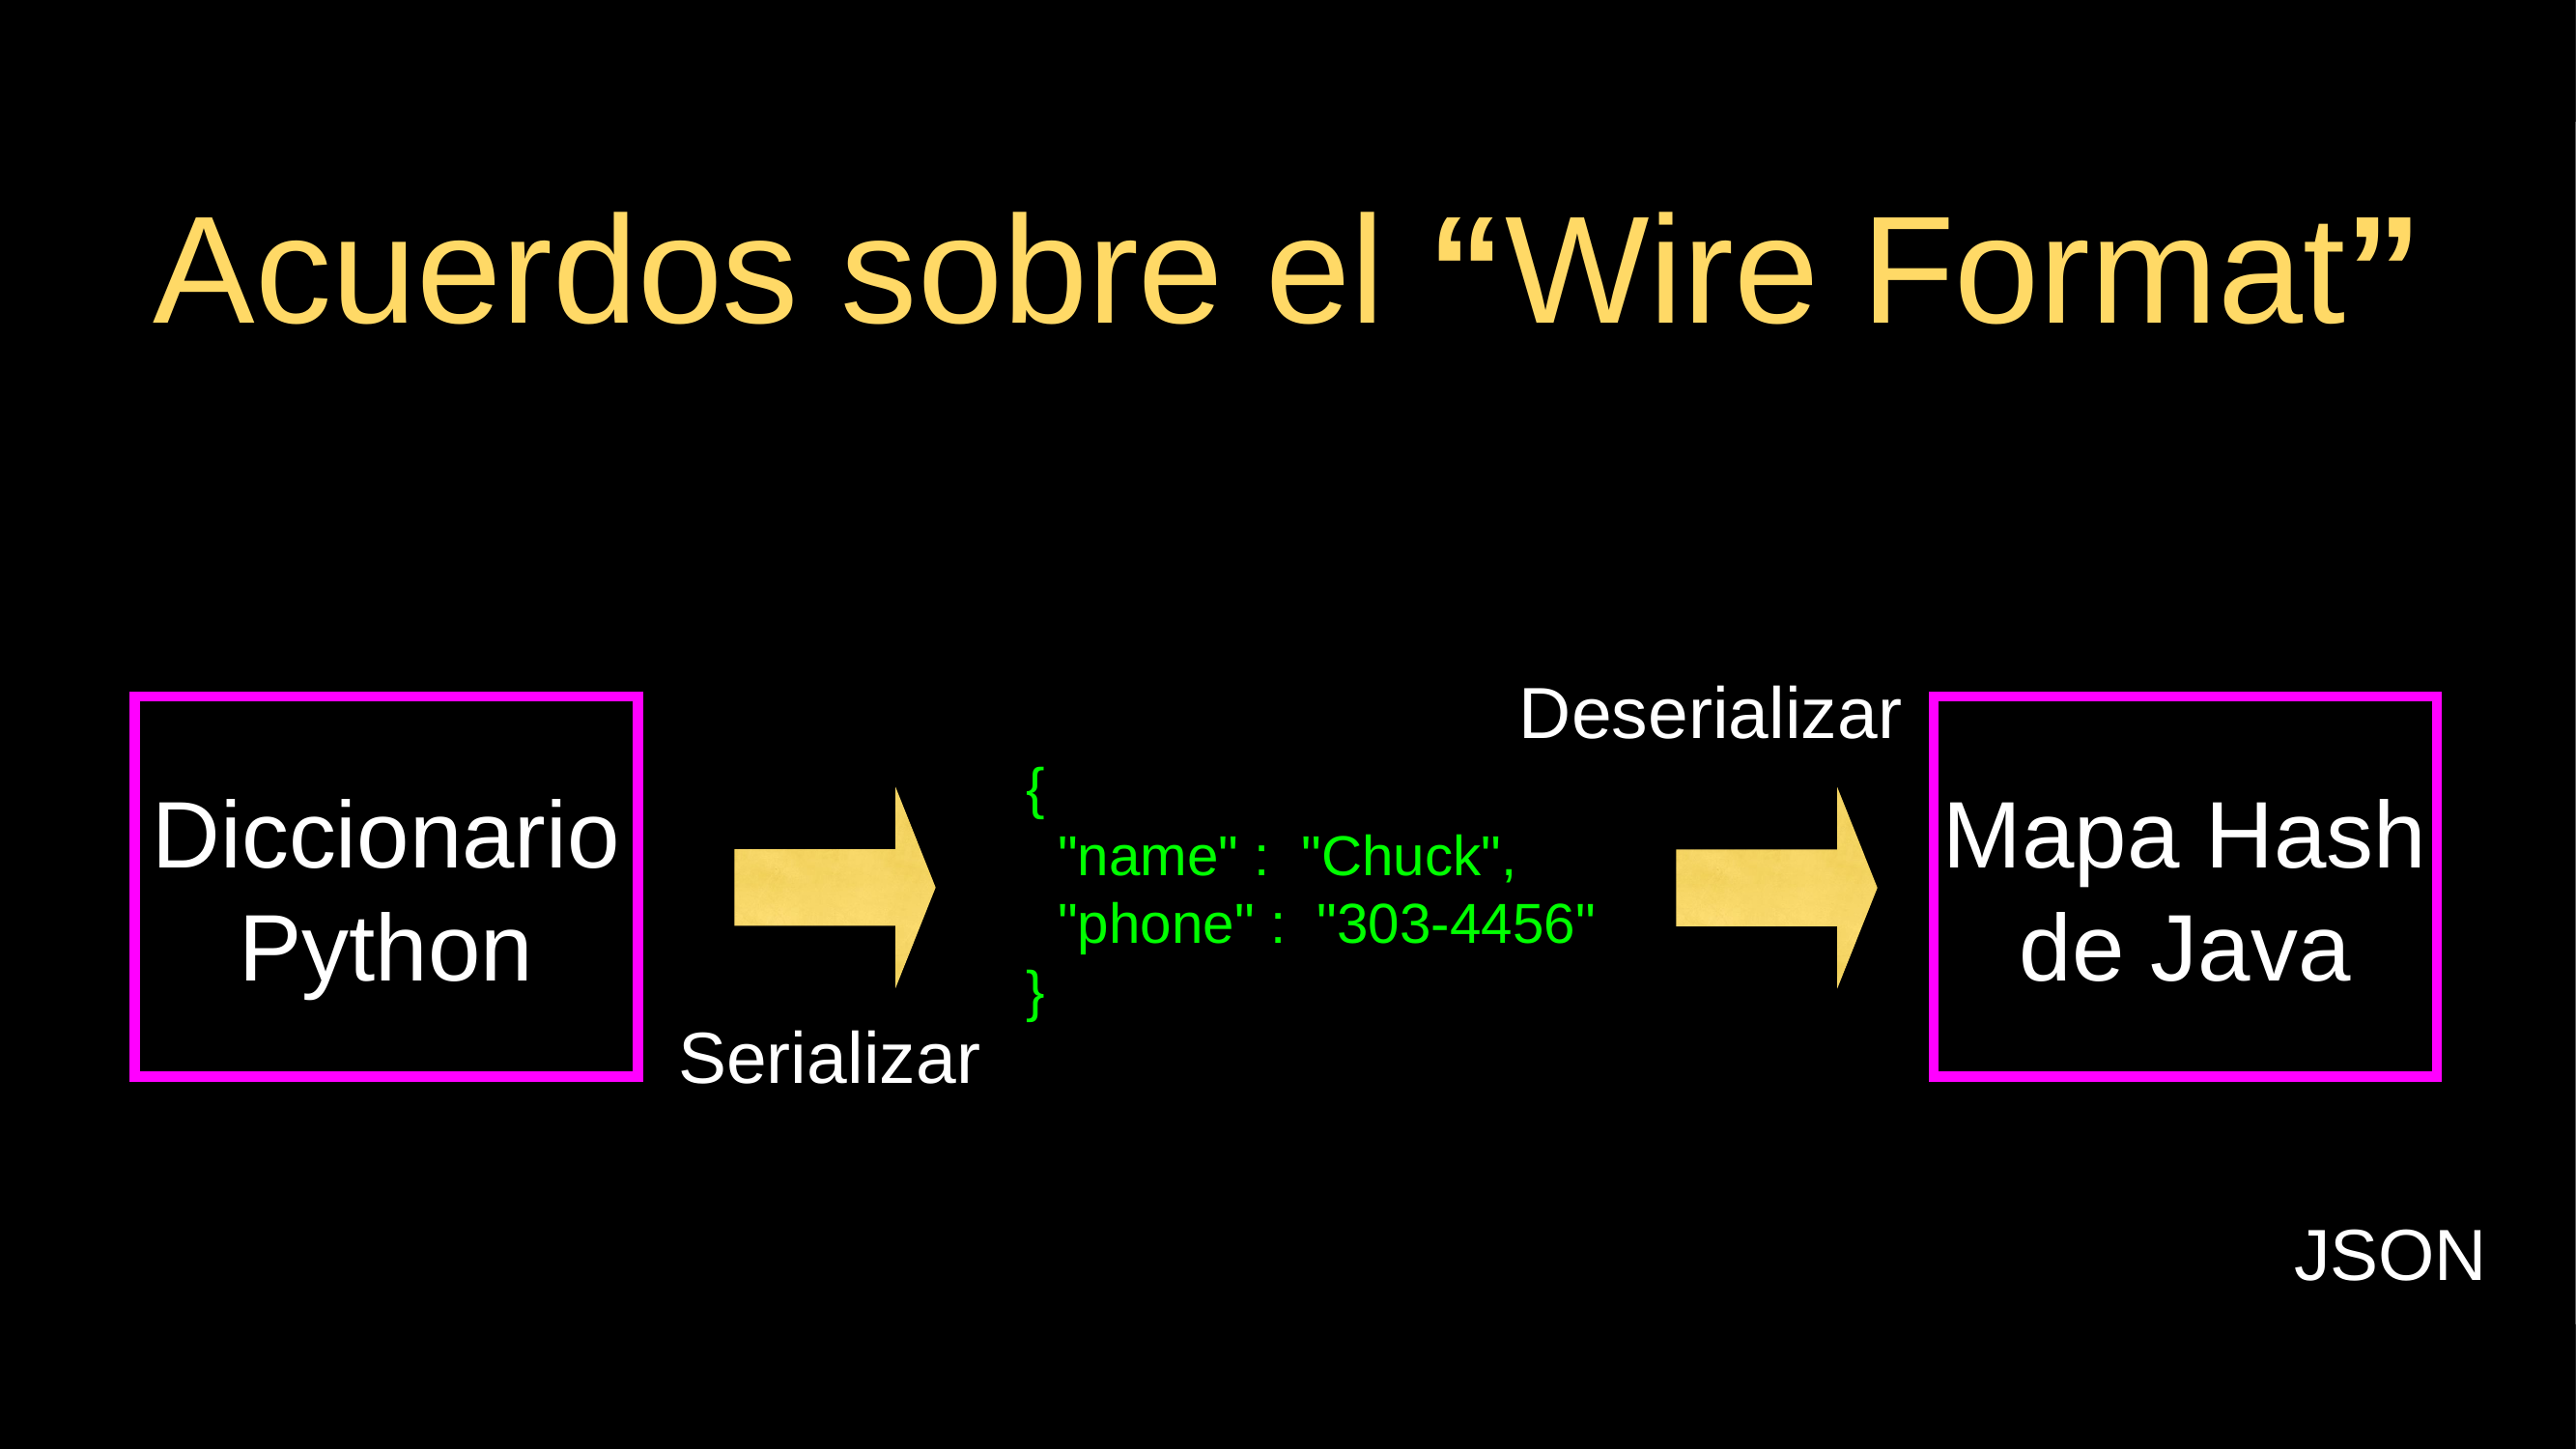

# Acuerdos sobre el “Wire Format”
{
 "name" : "Chuck",
 "phone" : "303-4456"
}
Deserializar
Diccionario
Python
Mapa Hash de Java
Serializar
JSON